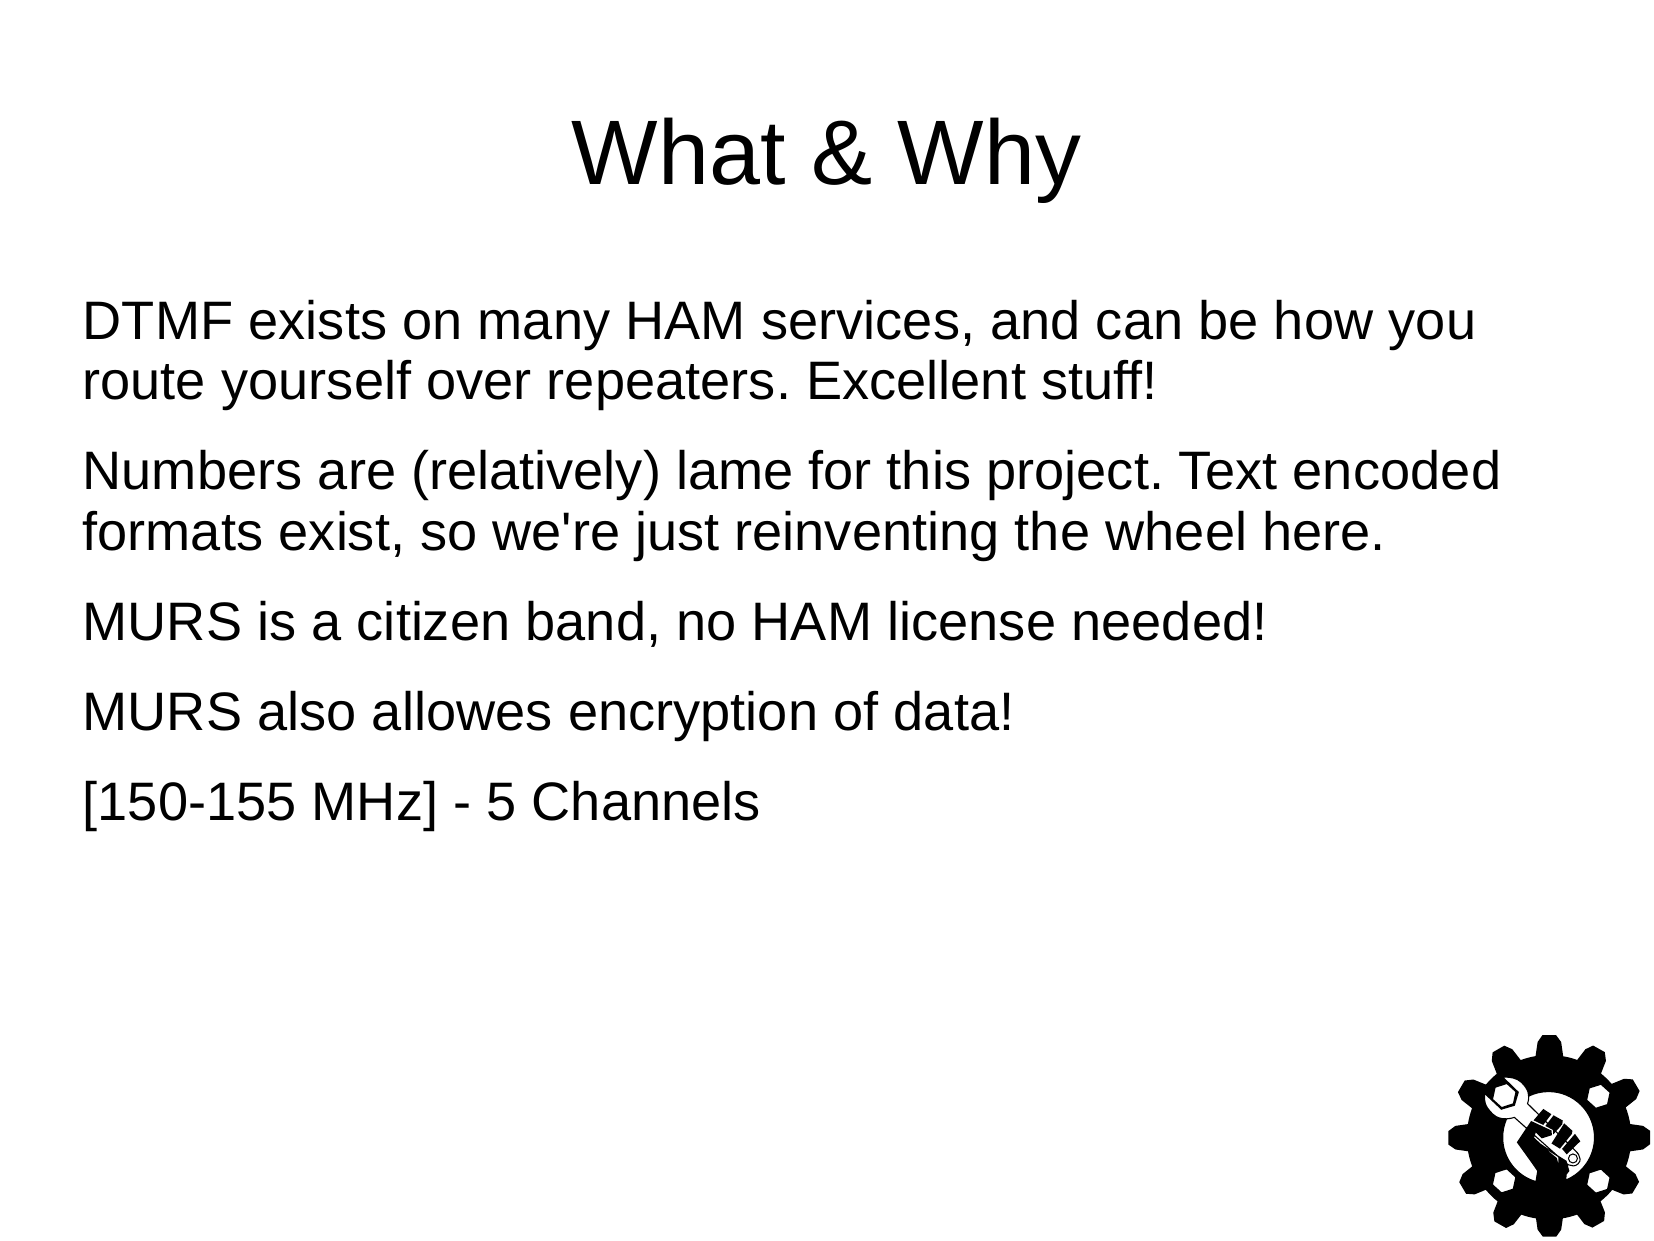

# What & Why
DTMF exists on many HAM services, and can be how you route yourself over repeaters. Excellent stuff!
Numbers are (relatively) lame for this project. Text encoded formats exist, so we're just reinventing the wheel here.
MURS is a citizen band, no HAM license needed!
MURS also allowes encryption of data!
[150-155 MHz] - 5 Channels